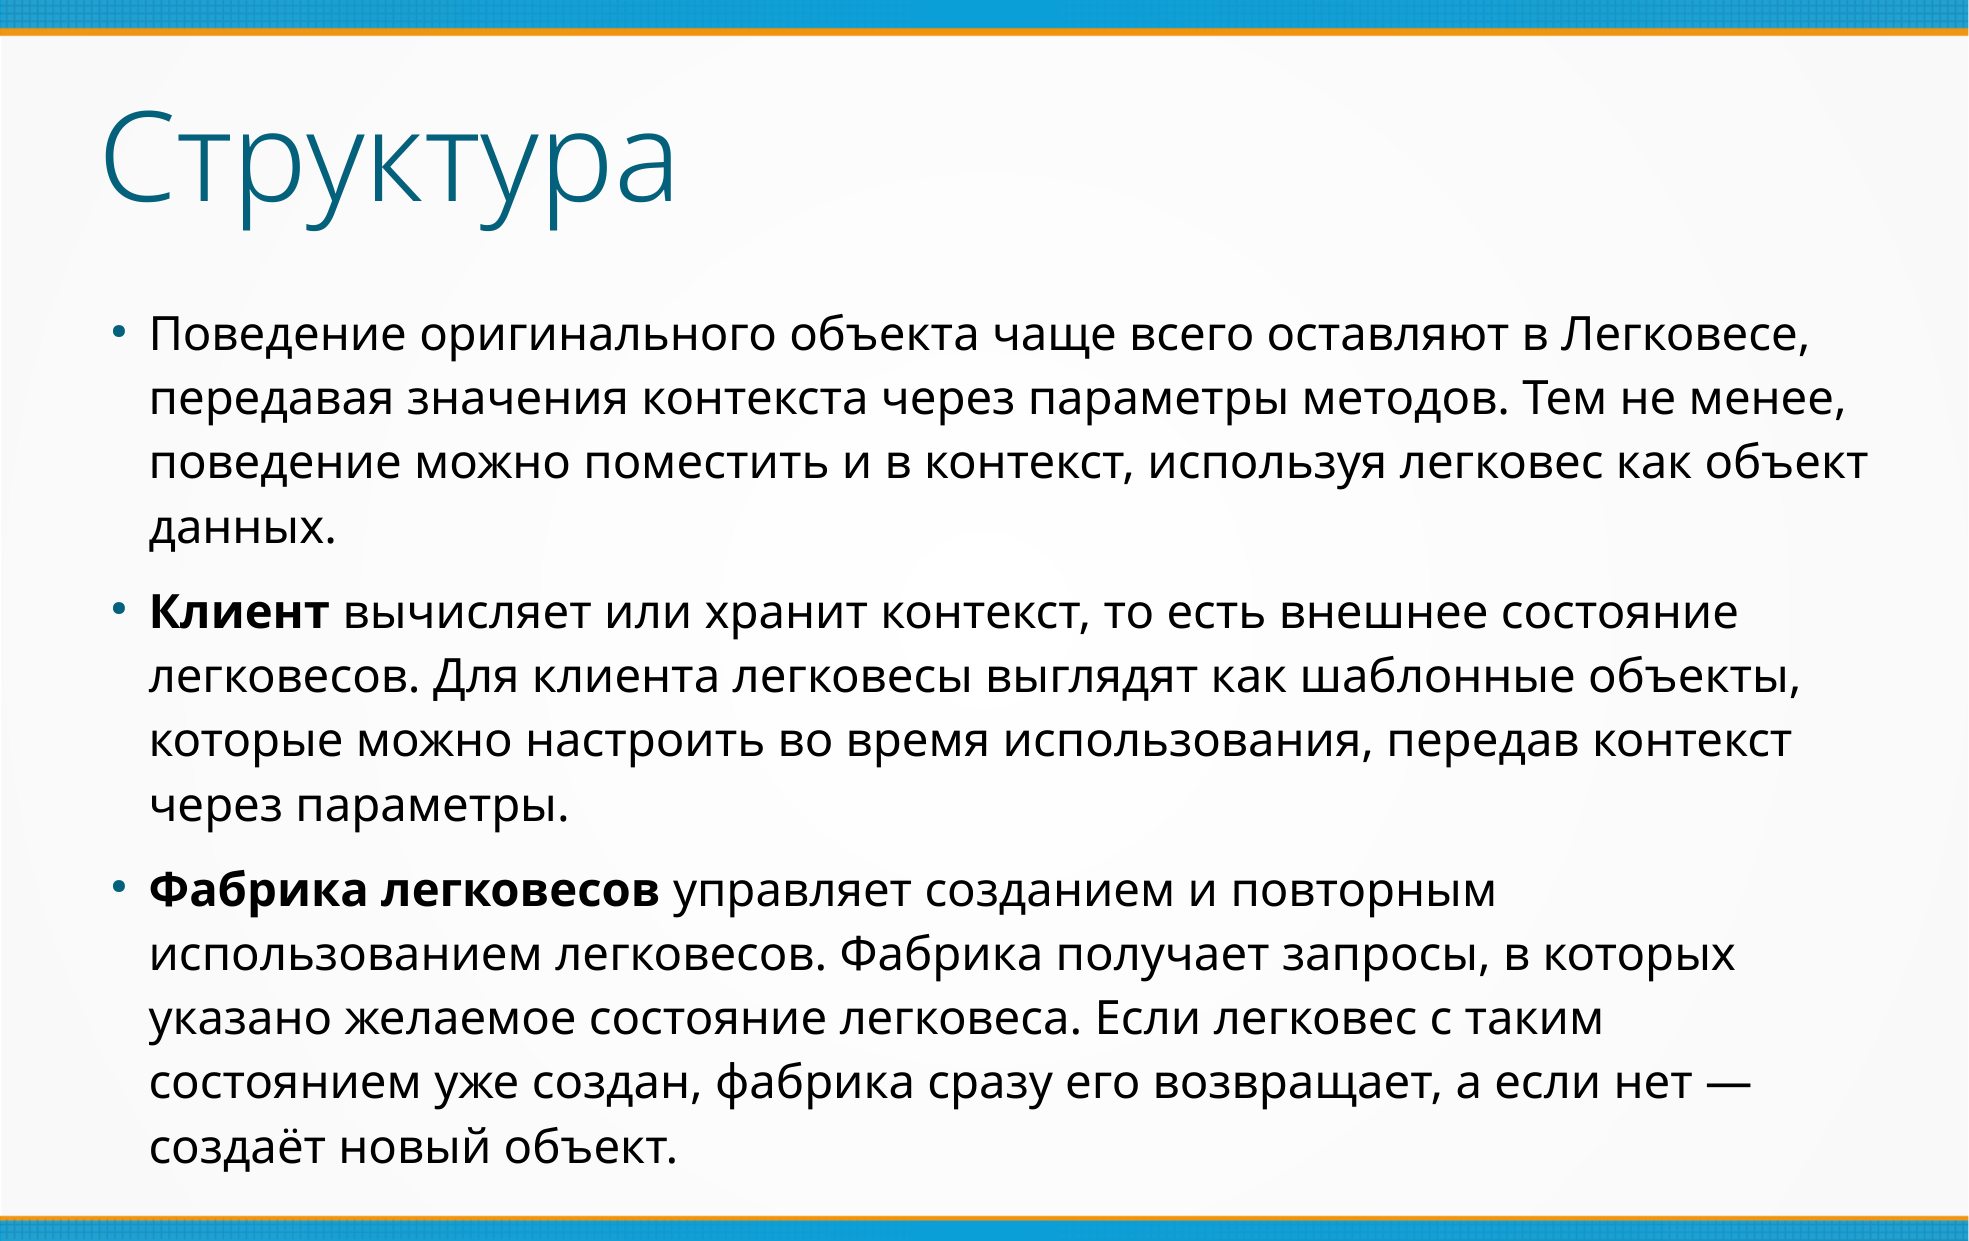

# Структура
Поведение оригинального объекта чаще всего оставляют в Легковесе, передавая значения контекста через параметры методов. Тем не менее, поведение можно поместить и в контекст, используя легковес как объект данных.
Клиент вычисляет или хранит контекст, то есть внешнее состояние легковесов. Для клиента легковесы выглядят как шаблонные объекты, которые можно настроить во время использования, передав контекст через параметры.
Фабрика легковесов управляет созданием и повторным использованием легковесов. Фабрика получает запросы, в которых указано желаемое состояние легковеса. Если легковес с таким состоянием уже создан, фабрика сразу его возвращает, а если нет — создаёт новый объект.